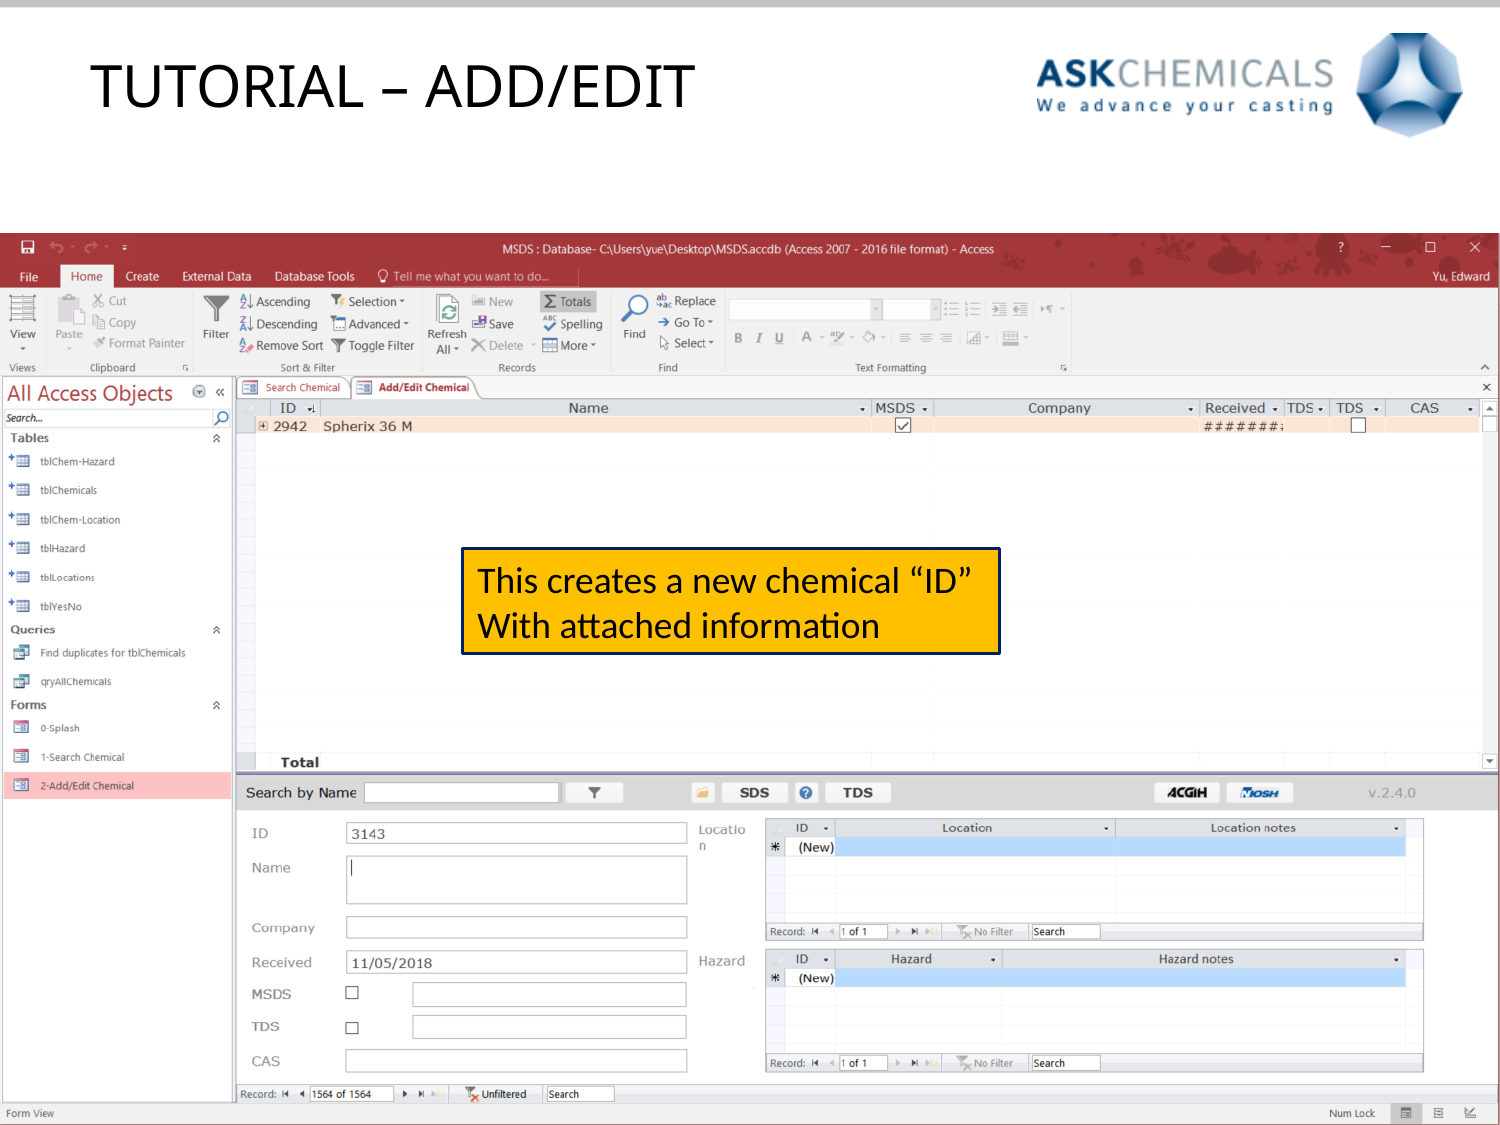

# tutorial – add/edit
This creates a new chemical “ID”
With attached information
sds database